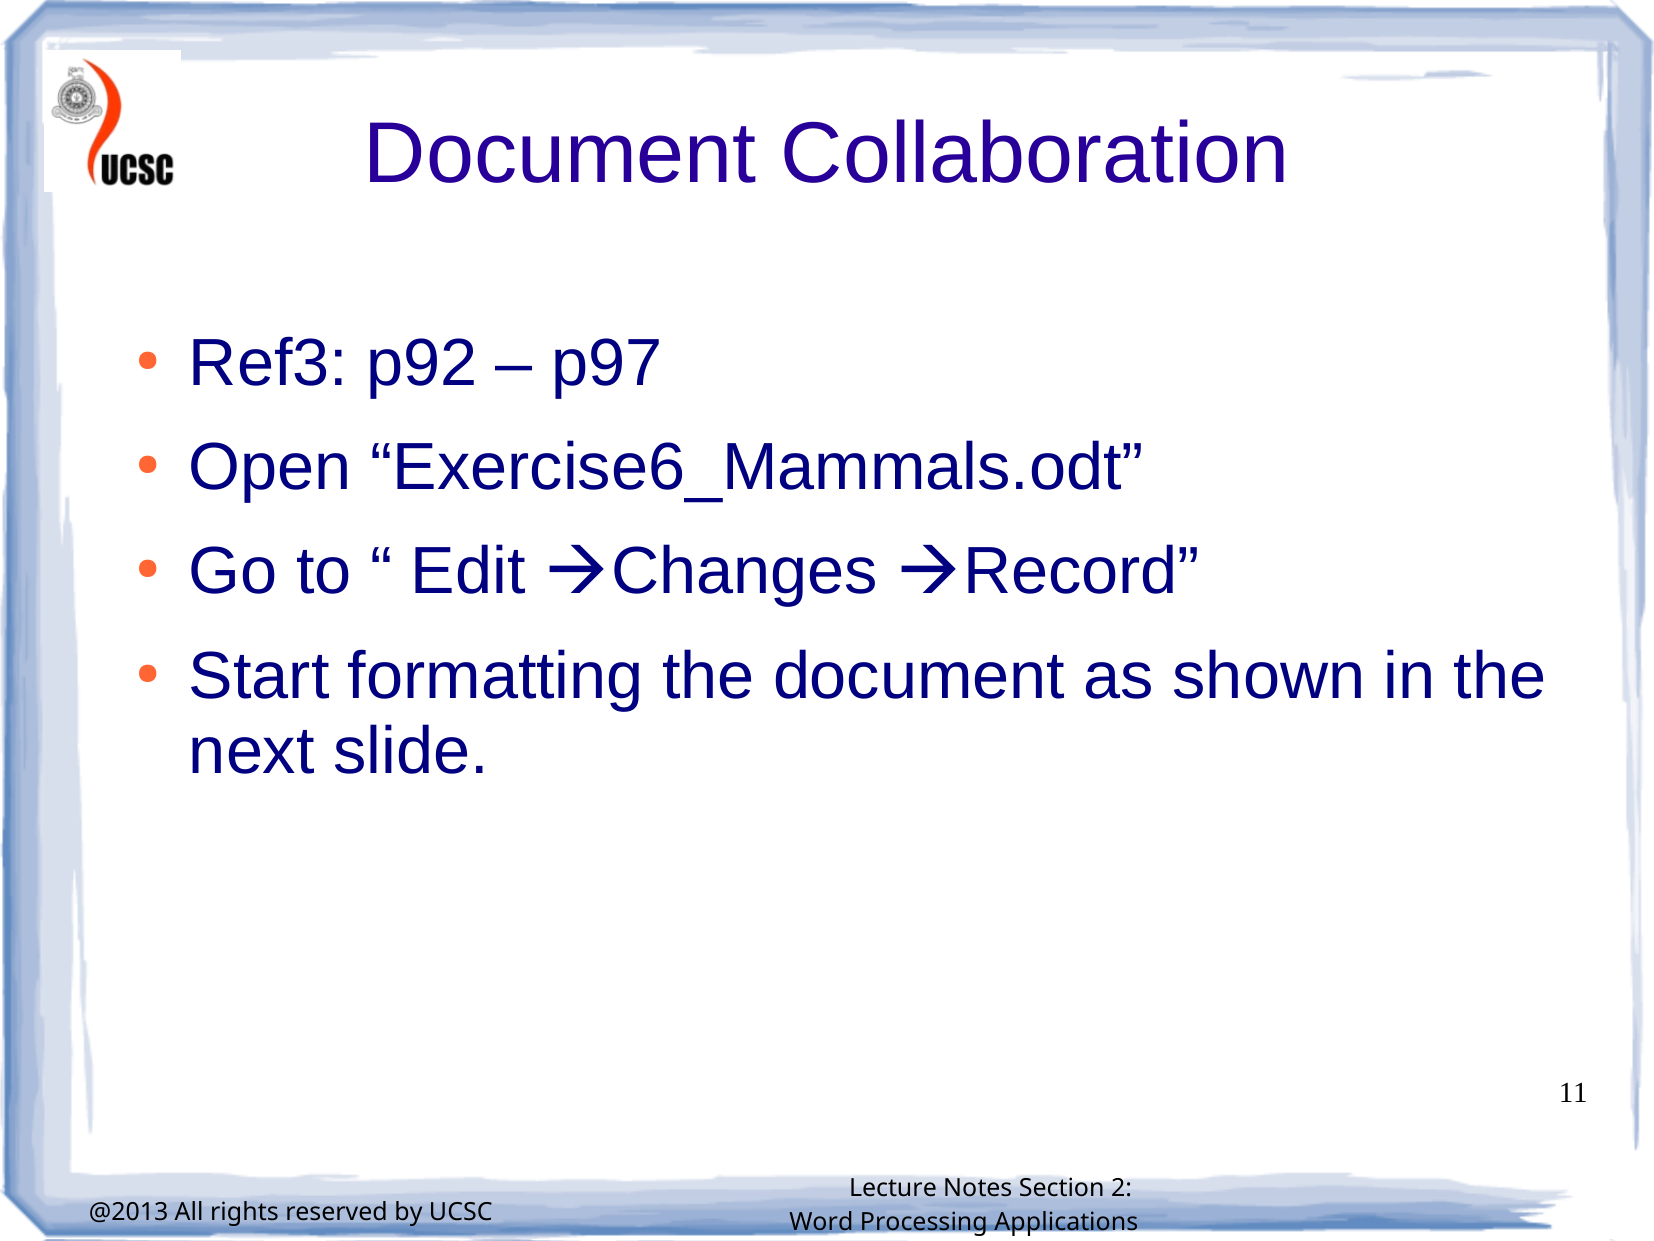

# Document Collaboration
Ref3: p92 – p97
Open “Exercise6_Mammals.odt”
Go to “ Edit Changes Record”
Start formatting the document as shown in the next slide.
11